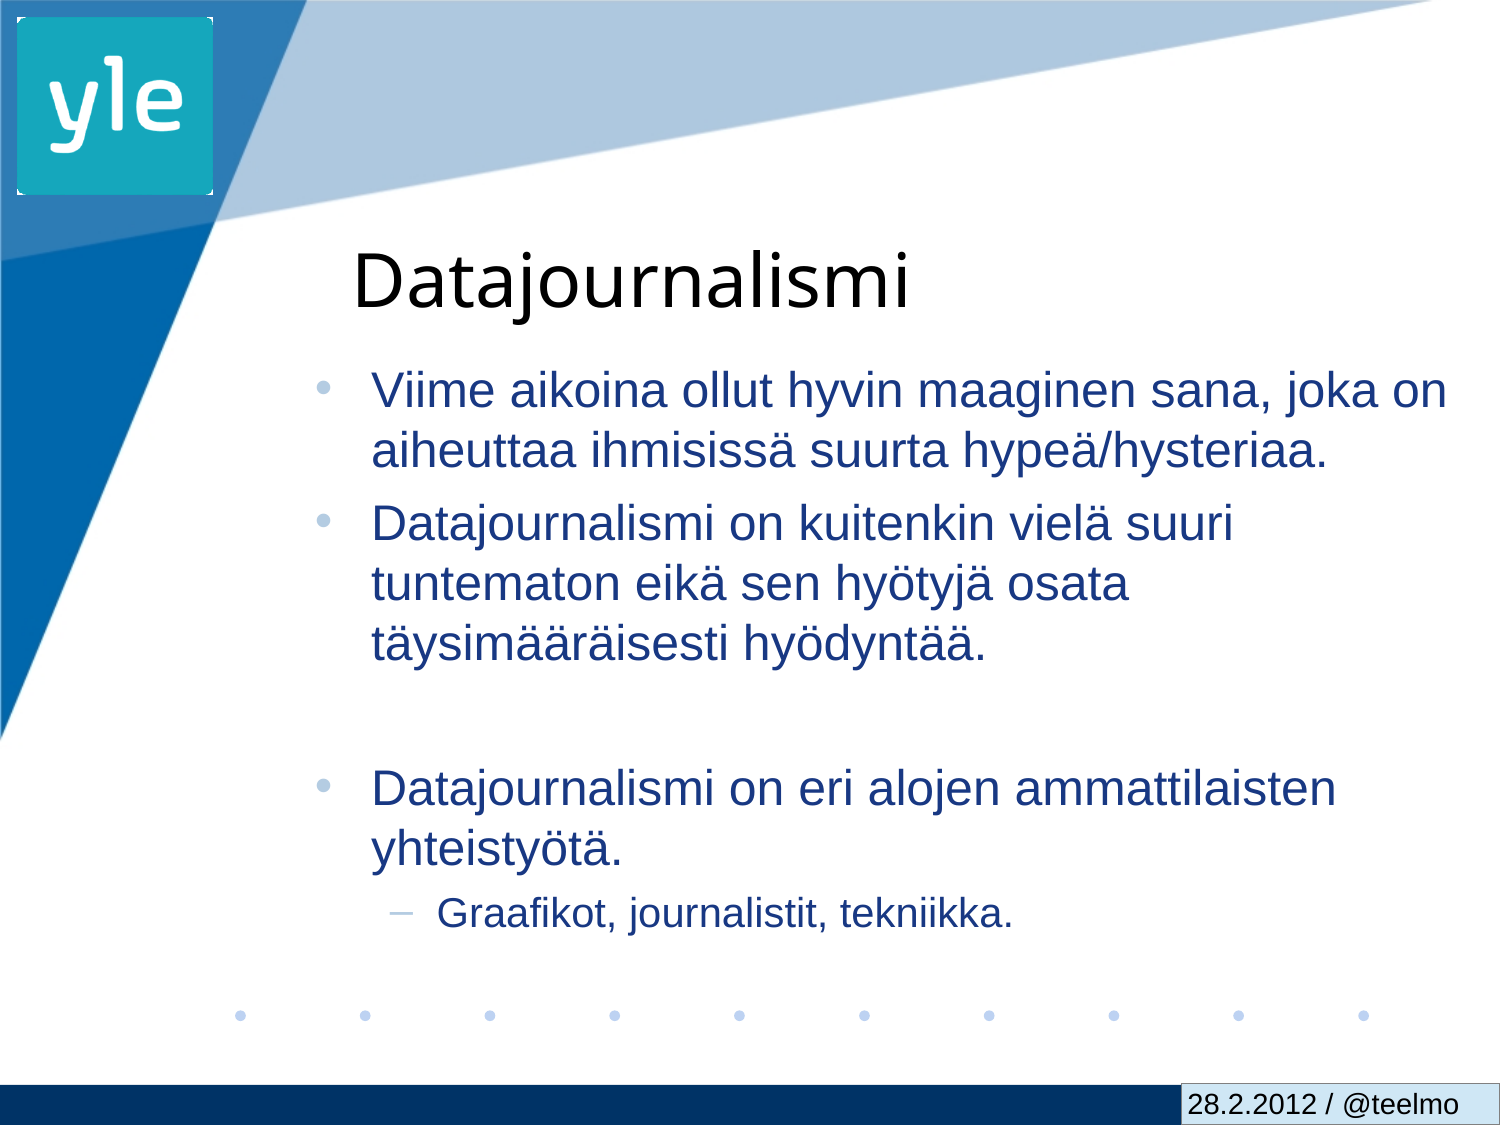

# Datajournalismi
Viime aikoina ollut hyvin maaginen sana, joka on aiheuttaa ihmisissä suurta hypeä/hysteriaa.
Datajournalismi on kuitenkin vielä suuri tuntematon eikä sen hyötyjä osata täysimääräisesti hyödyntää.
Datajournalismi on eri alojen ammattilaisten yhteistyötä.
Graafikot, journalistit, tekniikka.
28.2.2012 / @teelmo